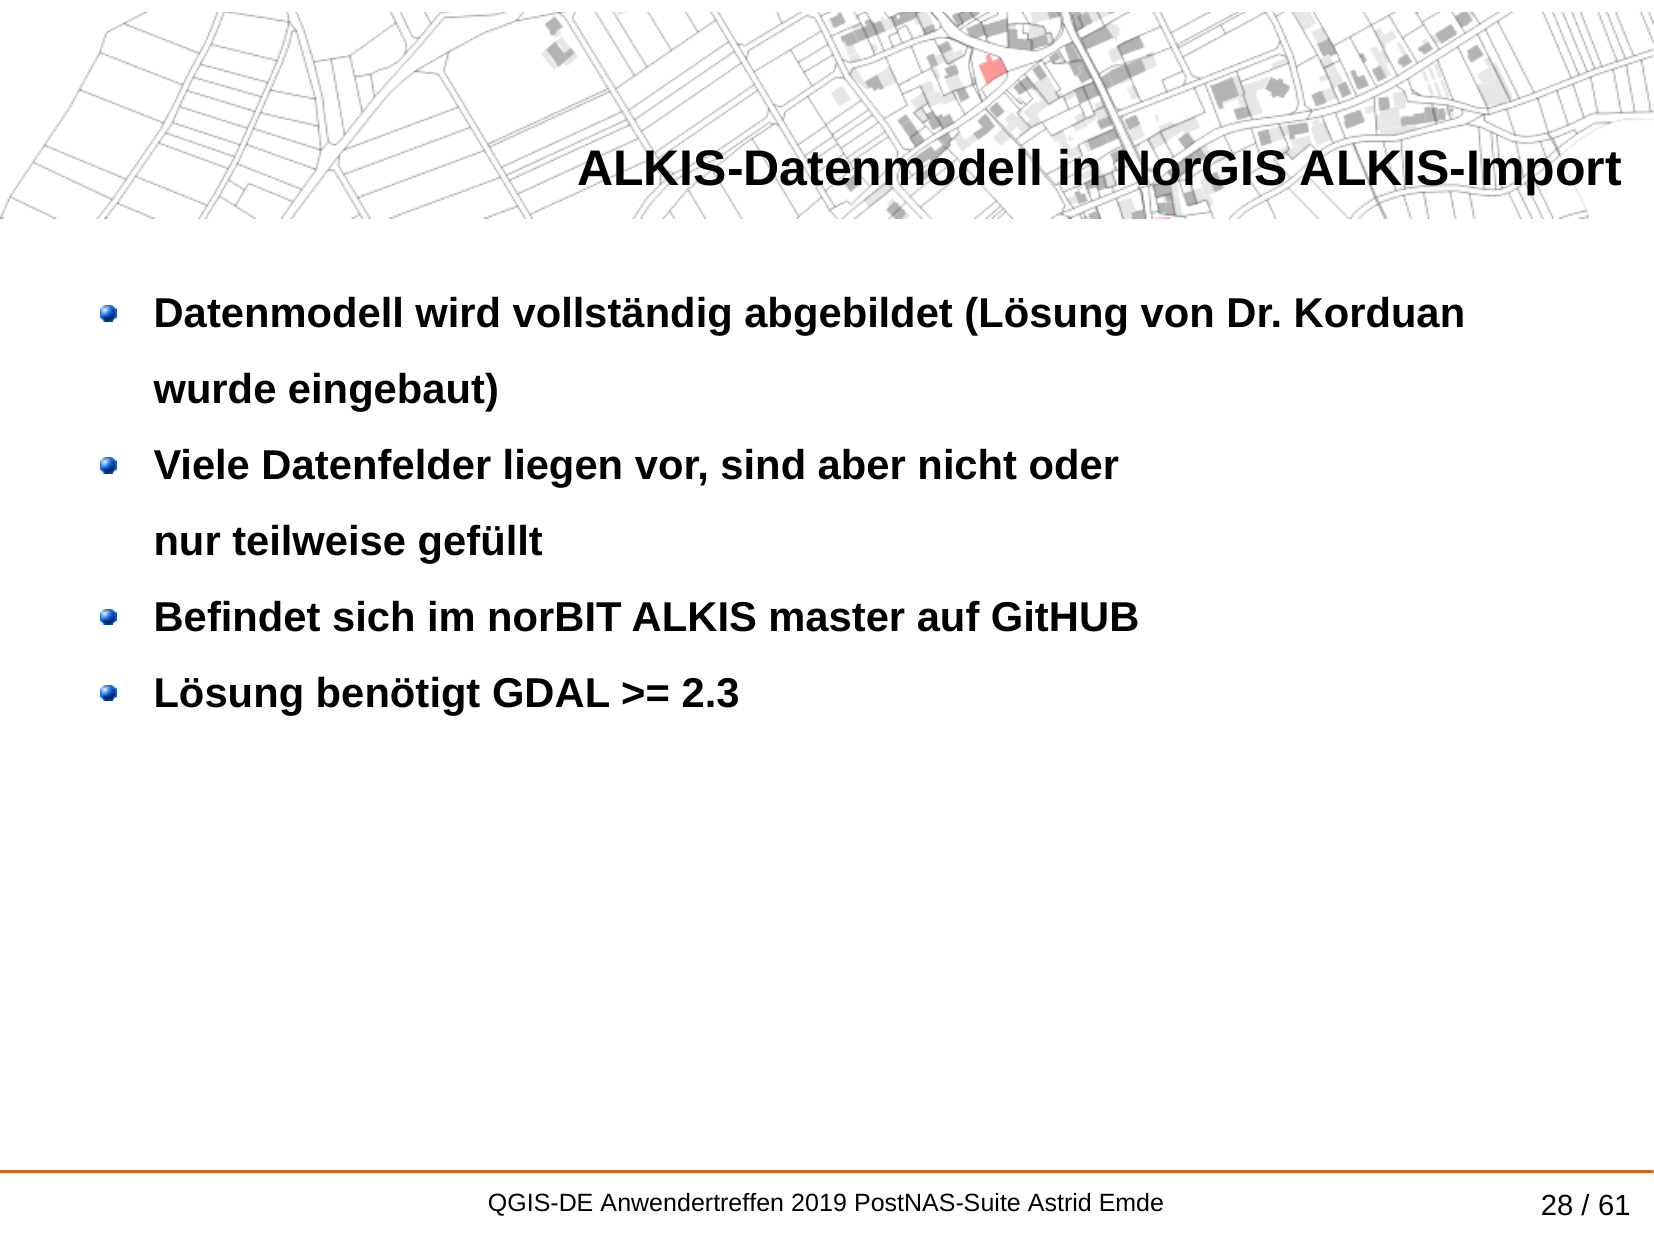

# ALKIS-Datenmodell in NorGIS ALKIS-Import
Datenmodell wird vollständig abgebildet (Lösung von Dr. Korduan
wurde eingebaut)
Viele Datenfelder liegen vor, sind aber nicht oder
nur teilweise gefüllt
Befindet sich im norBIT ALKIS master auf GitHUB
Lösung benötigt GDAL >= 2.3